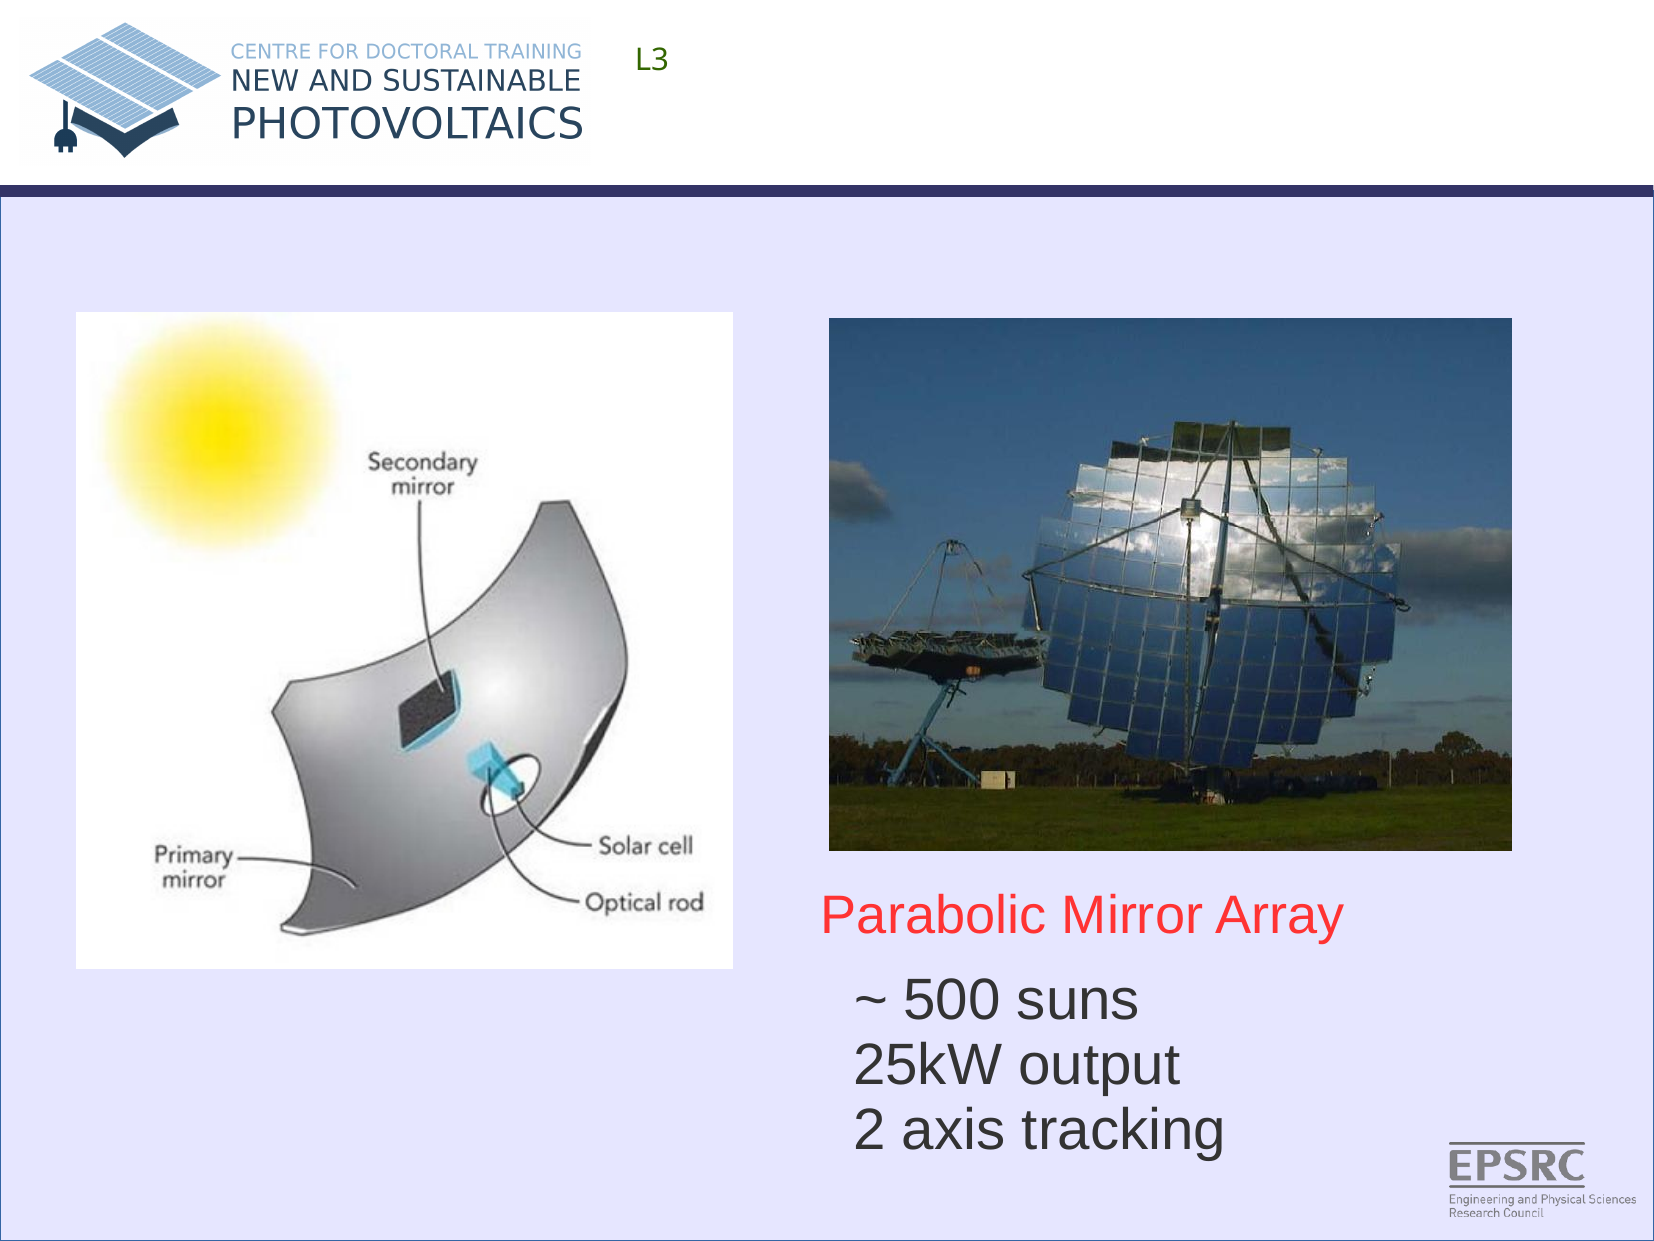

L3
Parabolic Mirror Array
~ 500 suns
25kW output
2 axis tracking